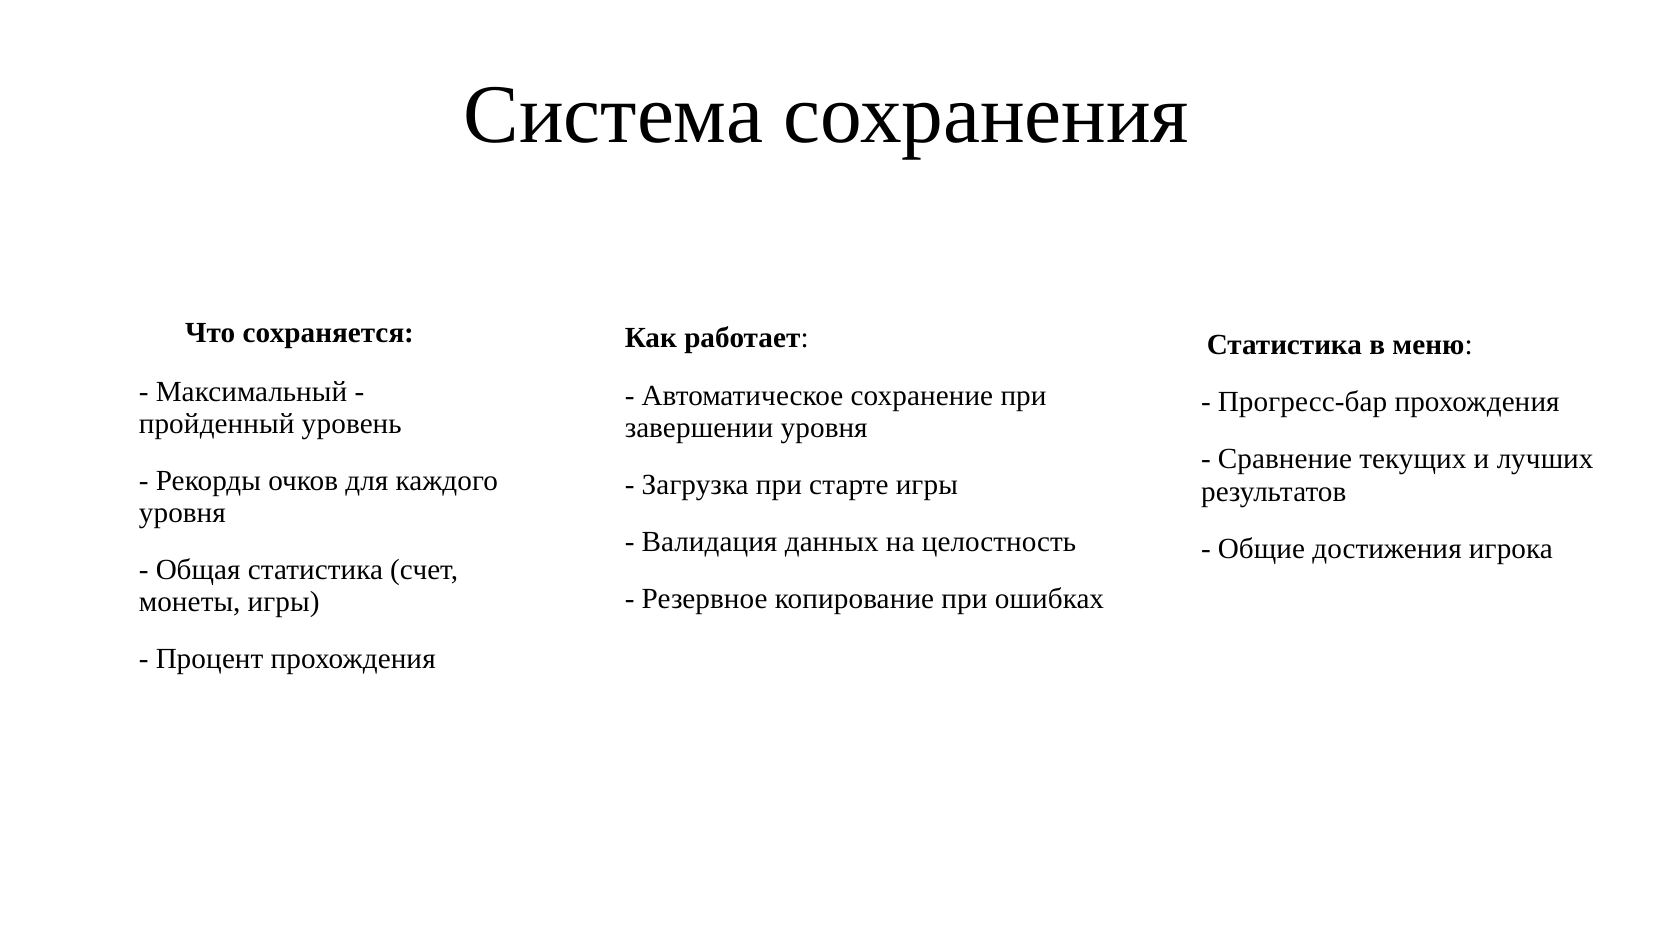

# Система сохранения
  Что сохраняется:
- Максимальный - пройденный уровень
- Рекорды очков для каждого уровня
- Общая статистика (счет, монеты, игры)
- Процент прохождения
Как работает:
- Автоматическое сохранение при завершении уровня
- Загрузка при старте игры
- Валидация данных на целостность
- Резервное копирование при ошибках
 Статистика в меню:
- Прогресс-бар прохождения
- Сравнение текущих и лучших результатов
- Общие достижения игрока